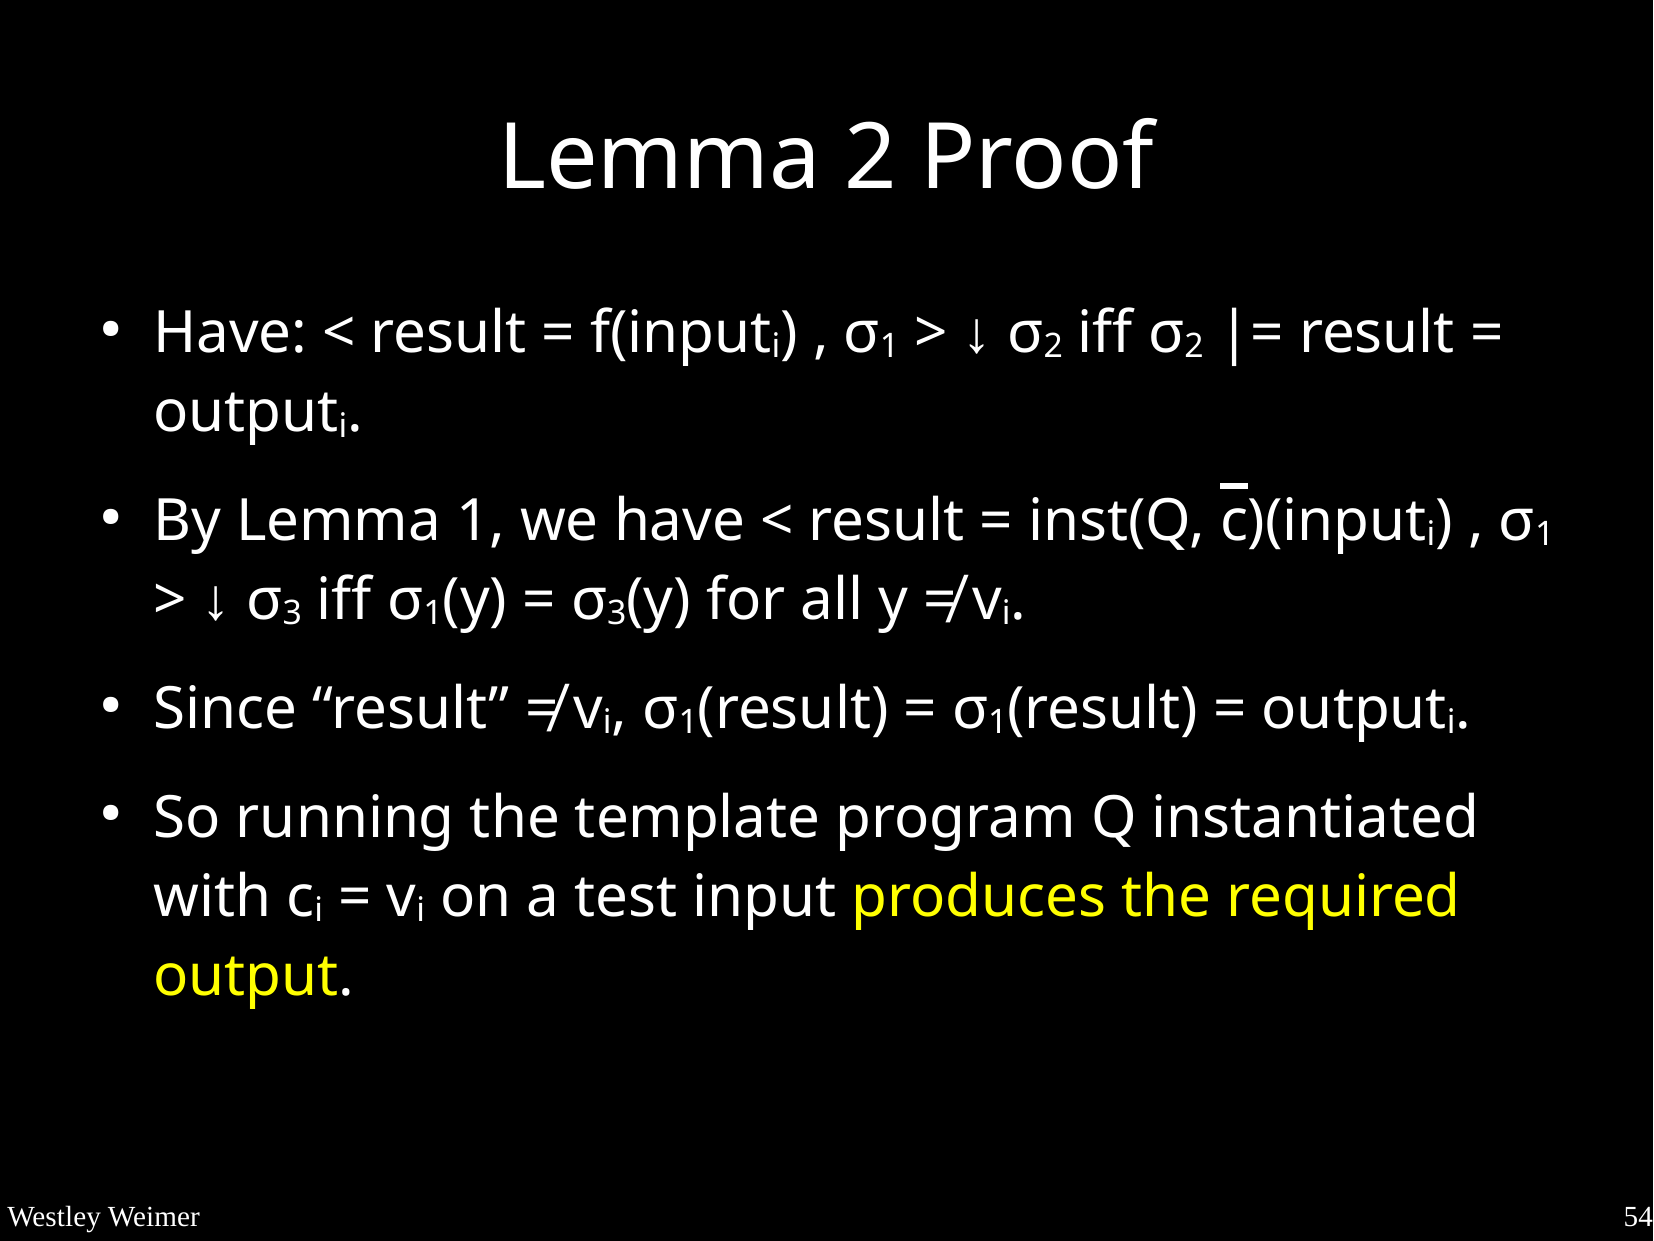

# Lemma 2 Proof
Have: < result = f(inputi) , σ1 > ↓ σ2 iff σ2 |= result = outputi.
By Lemma 1, we have < result = inst(Q, c)(inputi) , σ1 > ↓ σ3 iff σ1(y) = σ3(y) for all y ≠ vi.
Since “result” ≠ vi, σ1(result) = σ1(result) = outputi.
So running the template program Q instantiated with ci = vi on a test input produces the required output.
54